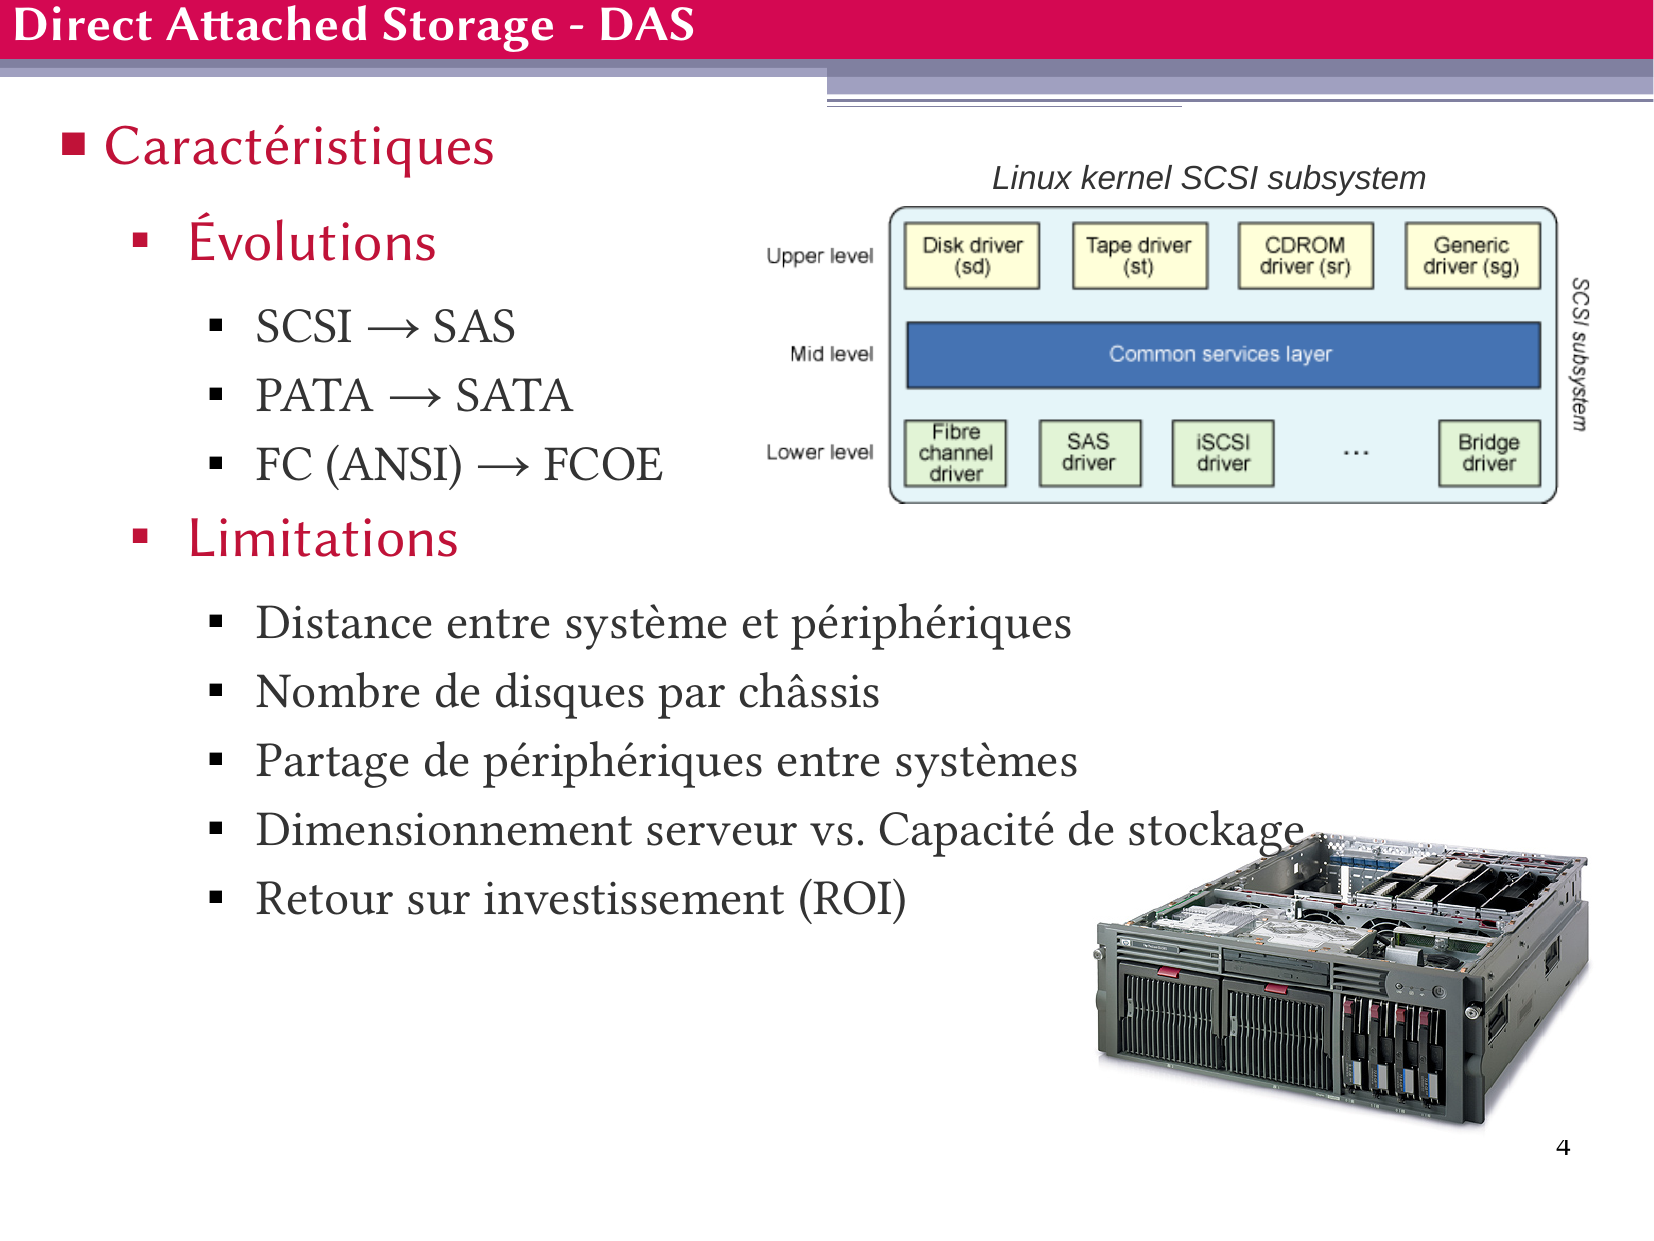

# Direct Attached Storage - DAS
Caractéristiques
Évolutions
SCSI → SAS
PATA → SATA
FC (ANSI) → FCOE
Limitations
Distance entre système et périphériques
Nombre de disques par châssis
Partage de périphériques entre systèmes
Dimensionnement serveur vs. Capacité de stockage
Retour sur investissement (ROI)
Linux kernel SCSI subsystem
4